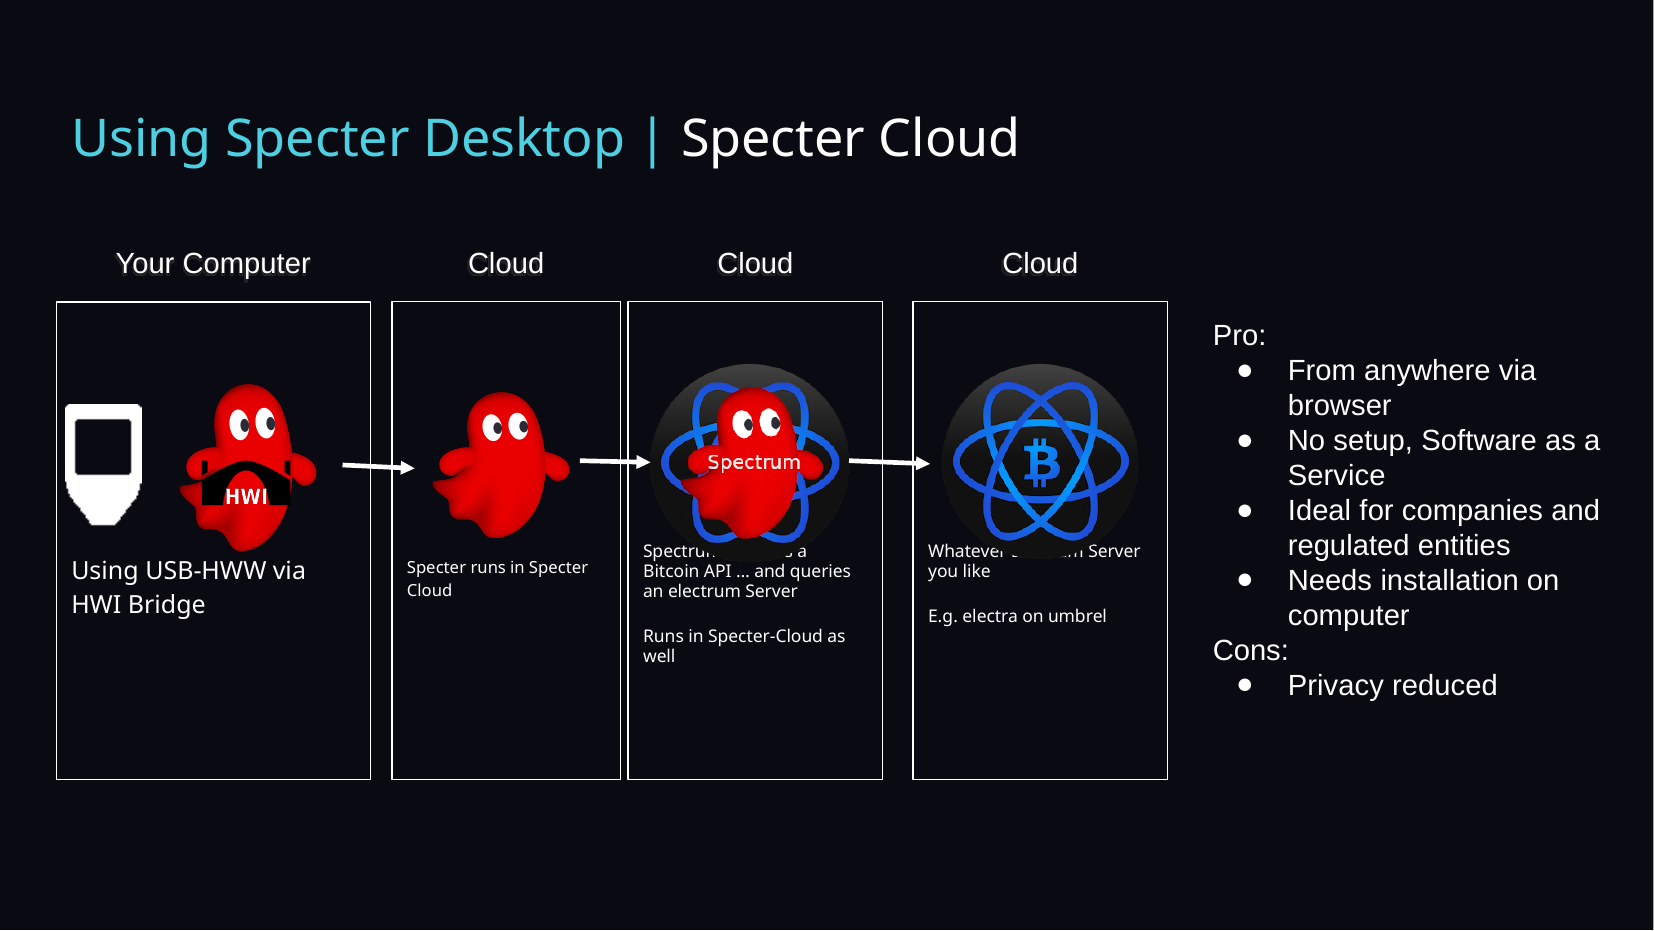

Using Specter Desktop | Specter Cloud
Your Computer
Cloud
Cloud
Cloud
Specter runs in Specter Cloud
Spectrum exposes a Bitcoin API … and queries an electrum Server
Runs in Specter-Cloud as well
Whatever Electrum Server you like
E.g. electra on umbrel
Pro:
From anywhere via browser
No setup, Software as a Service
Ideal for companies and regulated entities
Needs installation on computer
Cons:
Privacy reduced
# Using USB-HWW via HWI Bridge